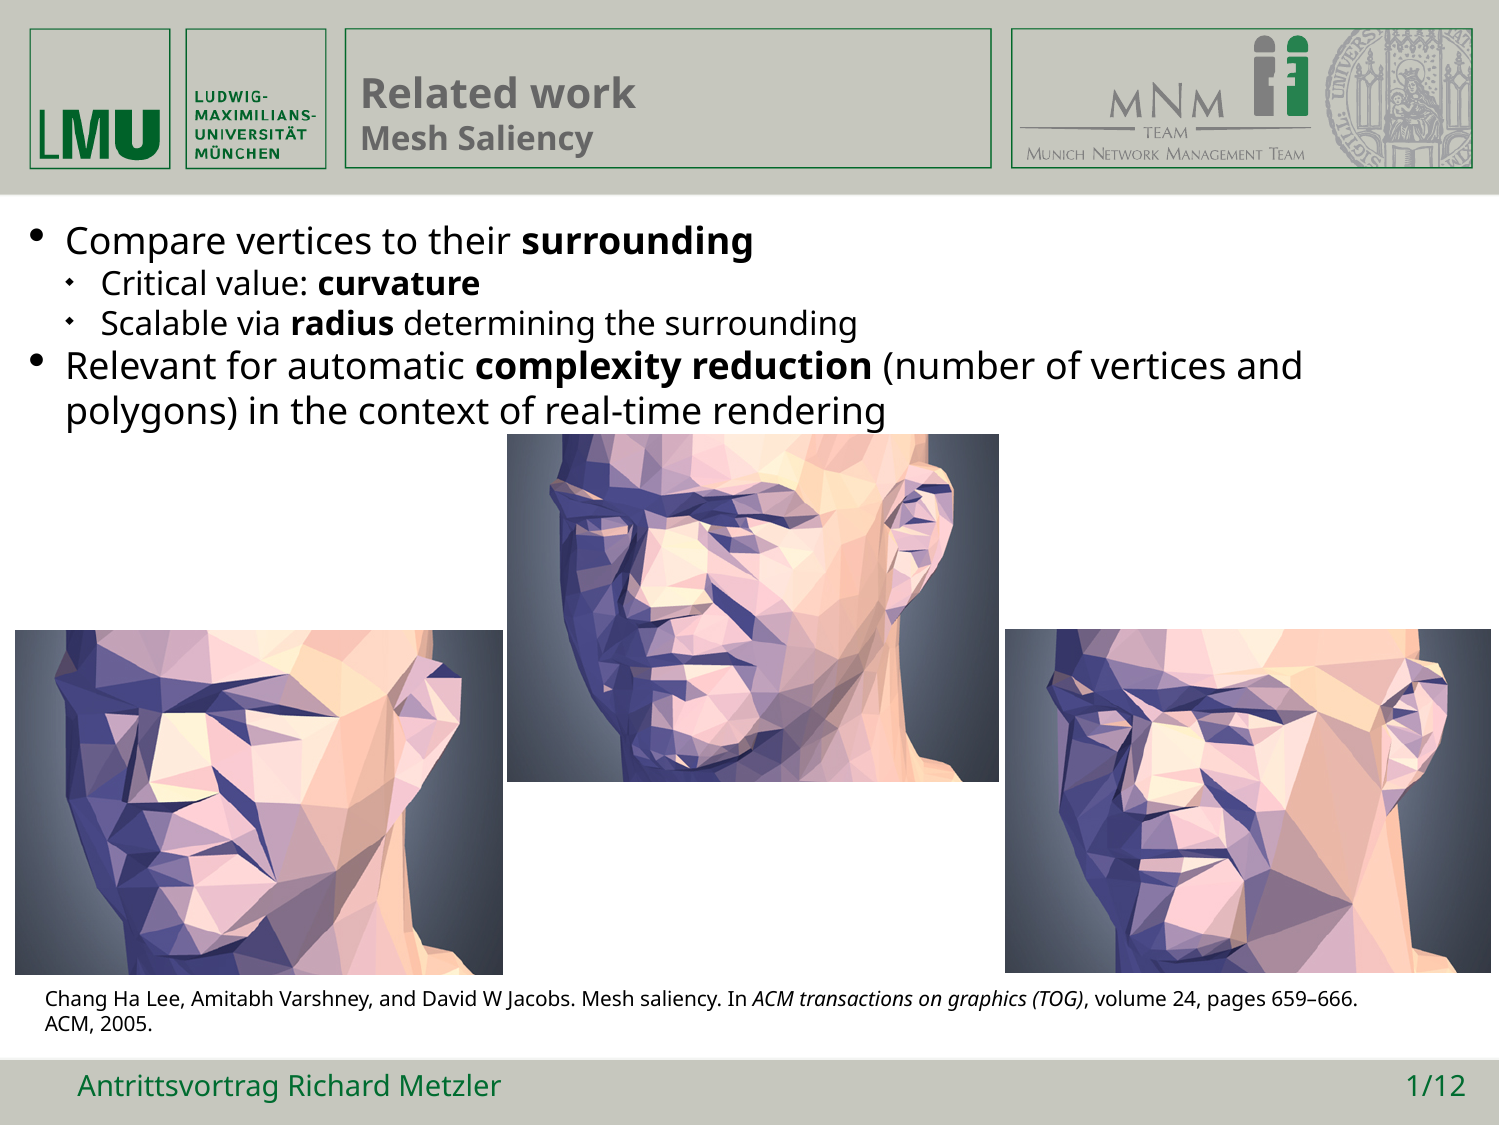

Related work
Mesh Saliency
Compare vertices to their surrounding
Critical value: curvature
Scalable via radius determining the surrounding
Relevant for automatic complexity reduction (number of vertices and polygons) in the context of real-time rendering
Chang Ha Lee, Amitabh Varshney, and David W Jacobs. Mesh saliency. In ACM transactions on graphics (TOG), volume 24, pages 659–666. ACM, 2005.
Antrittsvortrag Richard Metzler
1/12